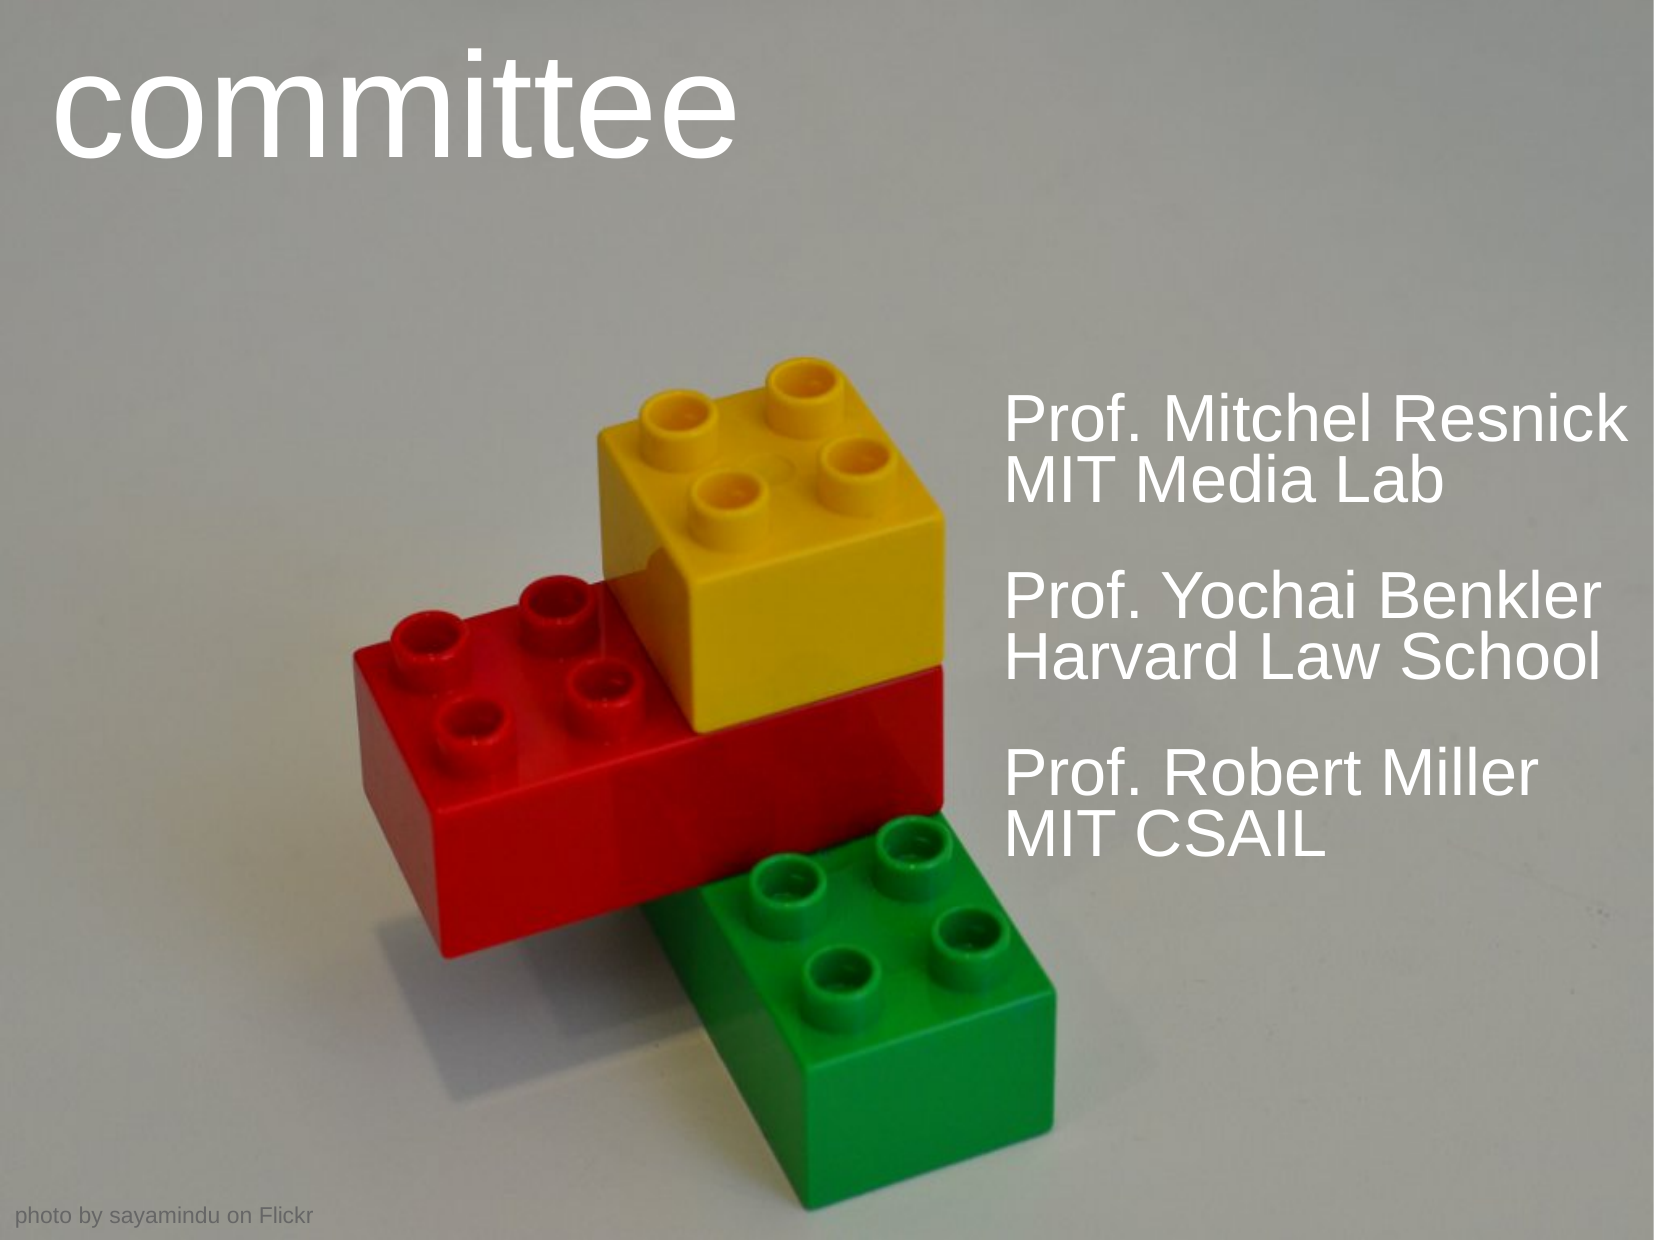

committee
Prof. Mitchel Resnick
MIT Media Lab
Prof. Yochai Benkler
Harvard Law School
Prof. Robert Miller
MIT CSAIL
photo by sayamindu on Flickr